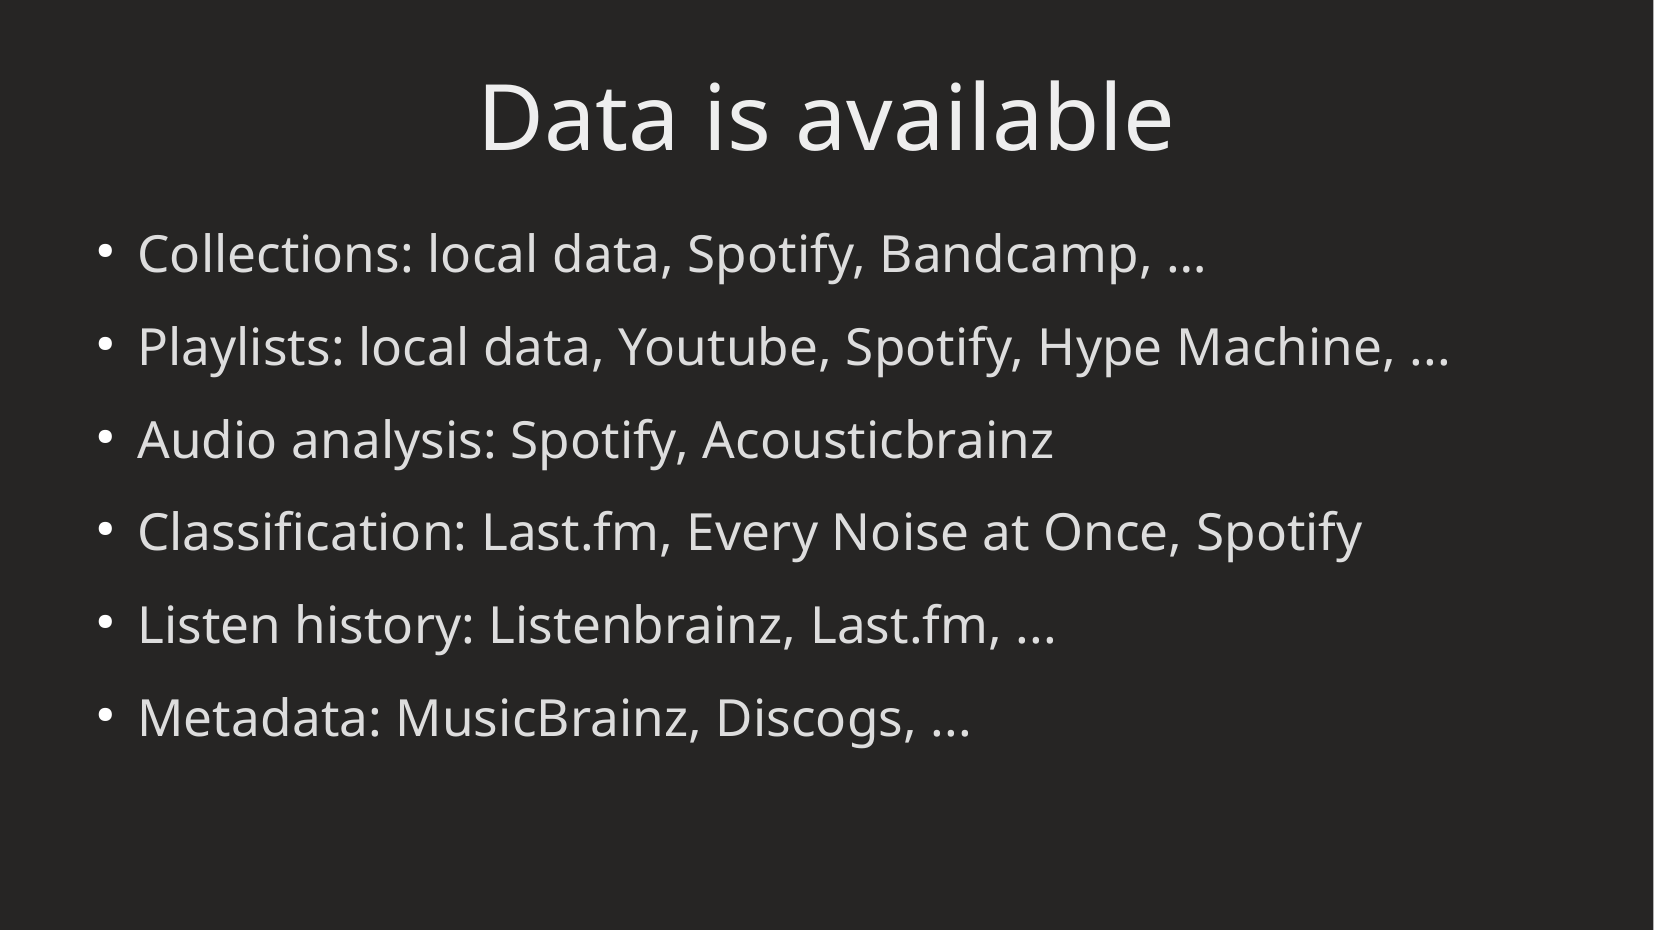

# Data is available
Collections: local data, Spotify, Bandcamp, …
Playlists: local data, Youtube, Spotify, Hype Machine, ...
Audio analysis: Spotify, Acousticbrainz
Classification: Last.fm, Every Noise at Once, Spotify
Listen history: Listenbrainz, Last.fm, ...
Metadata: MusicBrainz, Discogs, ...